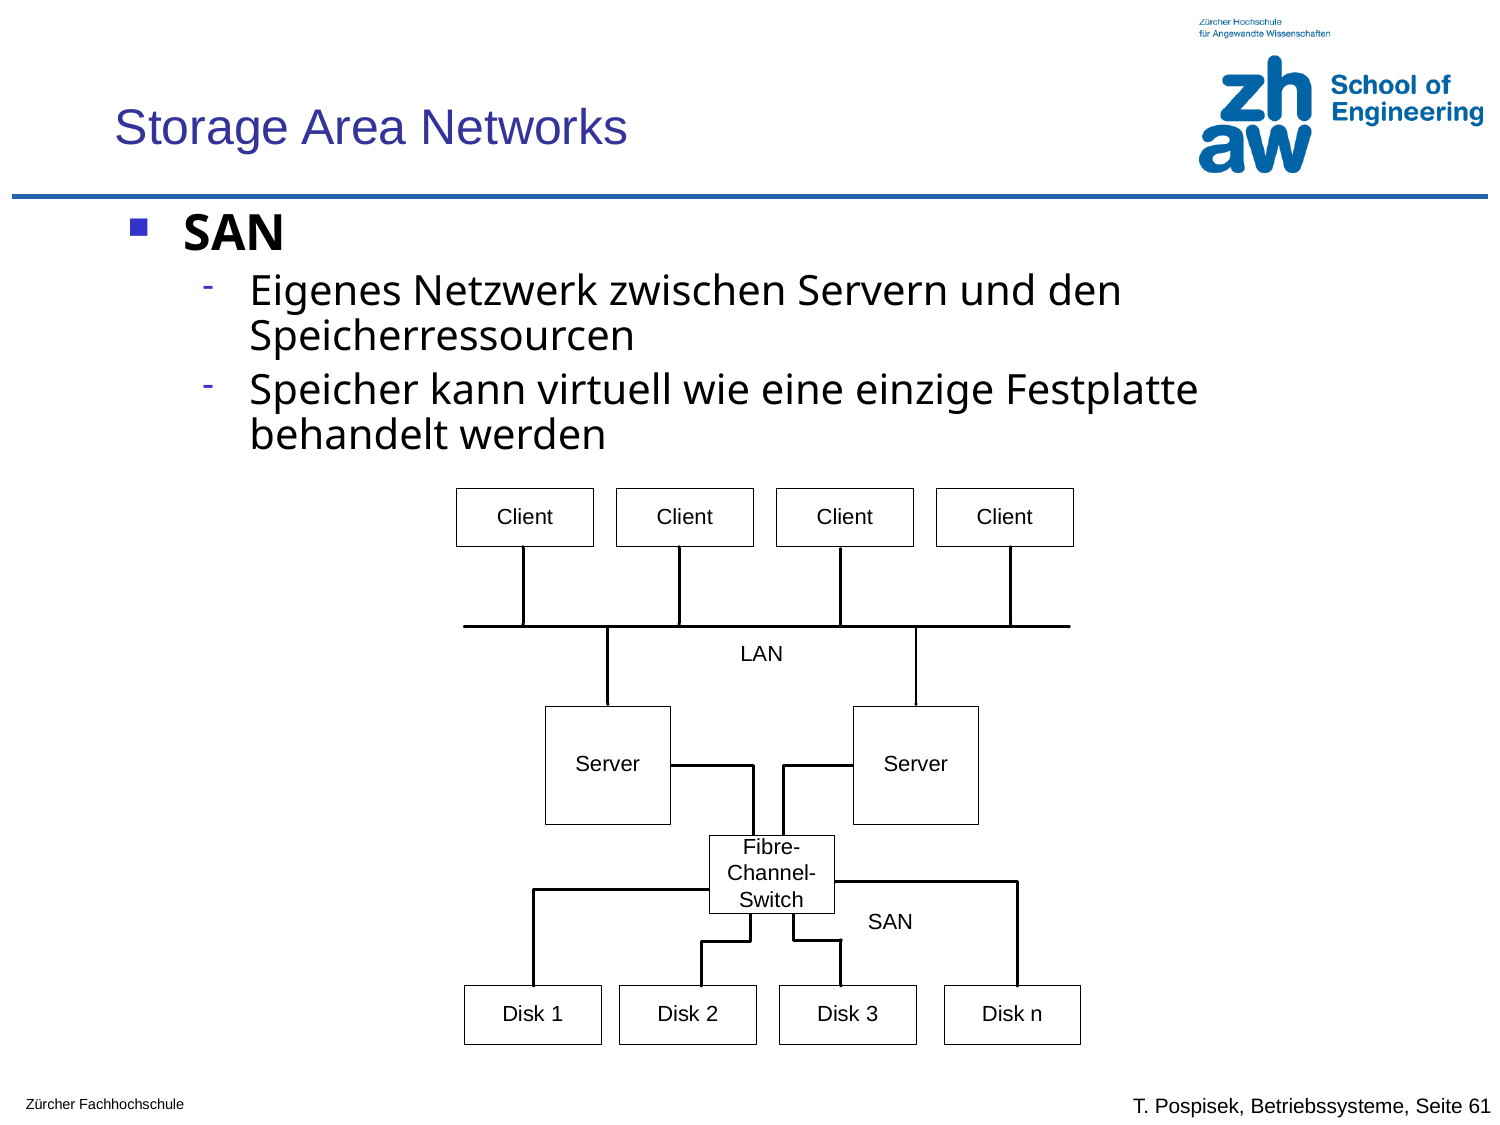

# Storage Area Networks
SAN
Eigenes Netzwerk zwischen Servern und den Speicherressourcen
Speicher kann virtuell wie eine einzige Festplatte behandelt werden